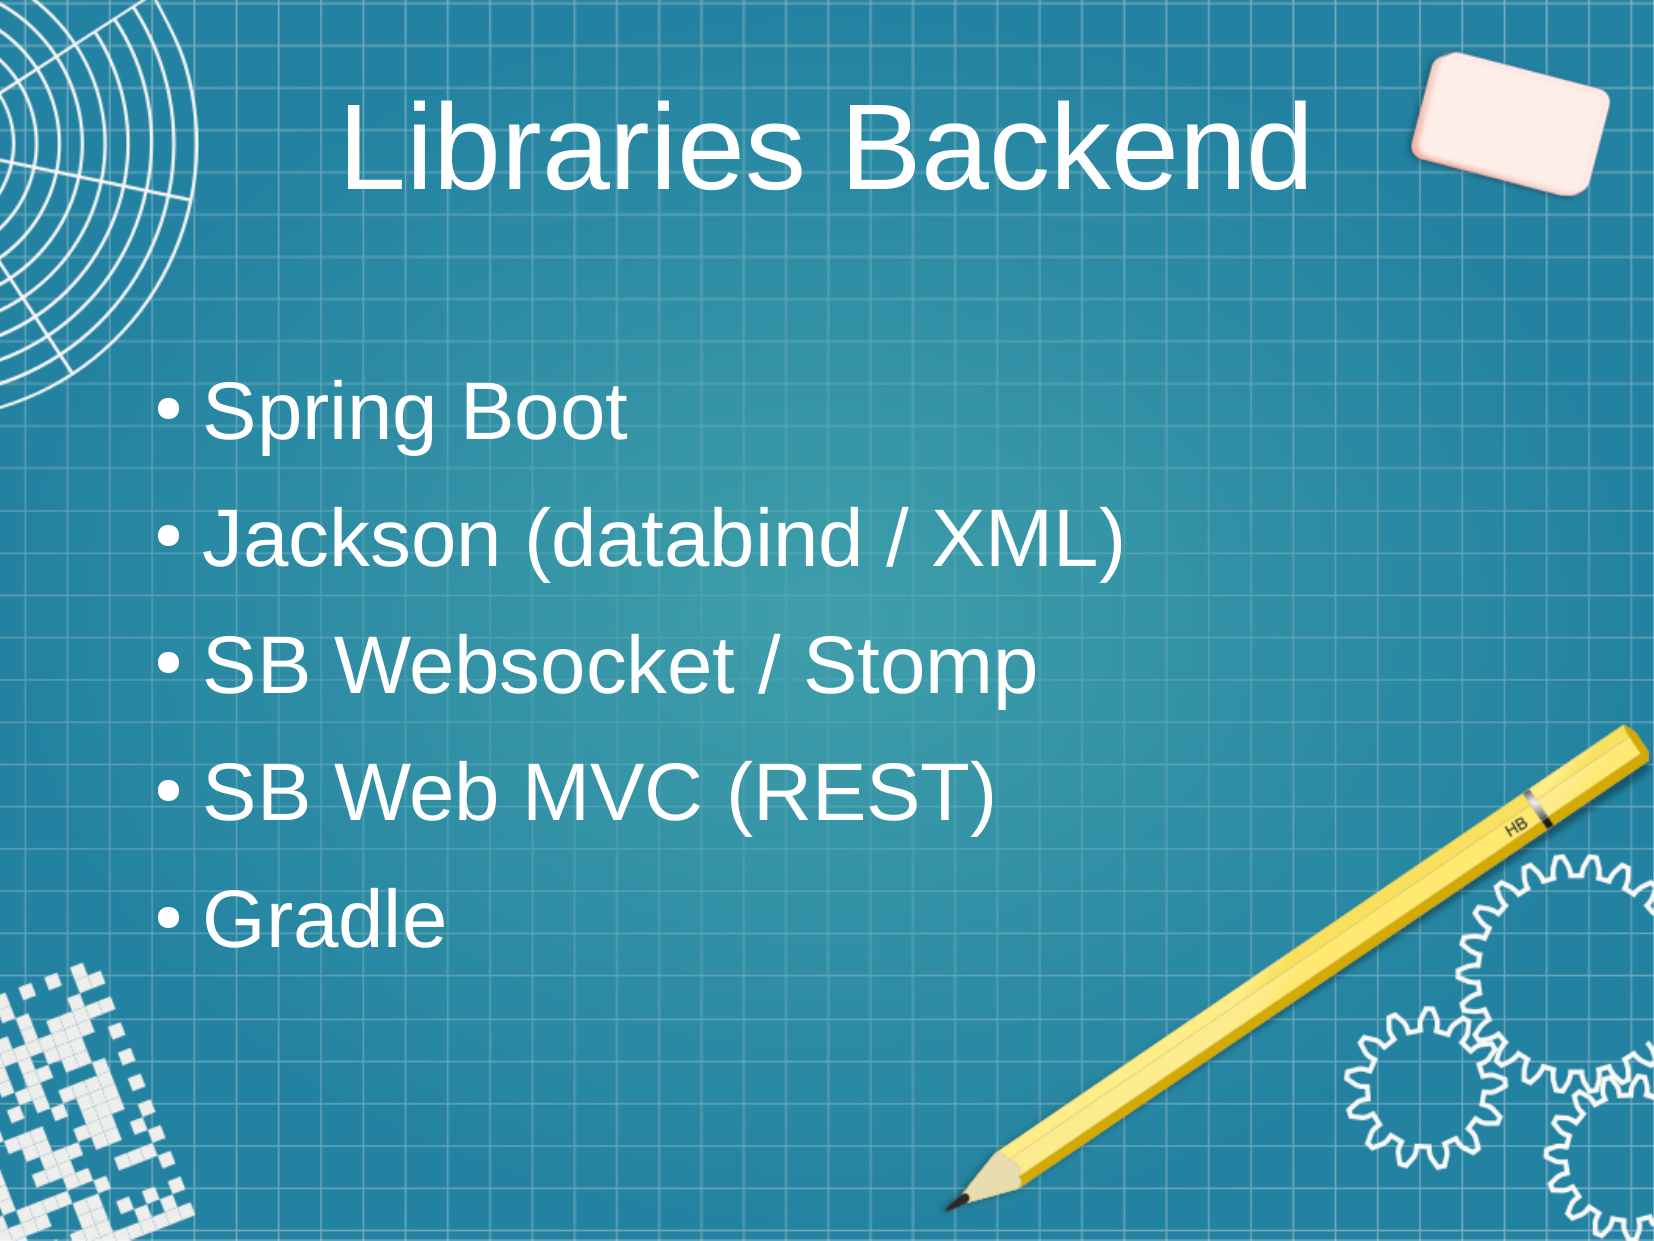

# Libraries Backend
Spring Boot
Jackson (databind / XML)
SB Websocket / Stomp
SB Web MVC (REST)
Gradle